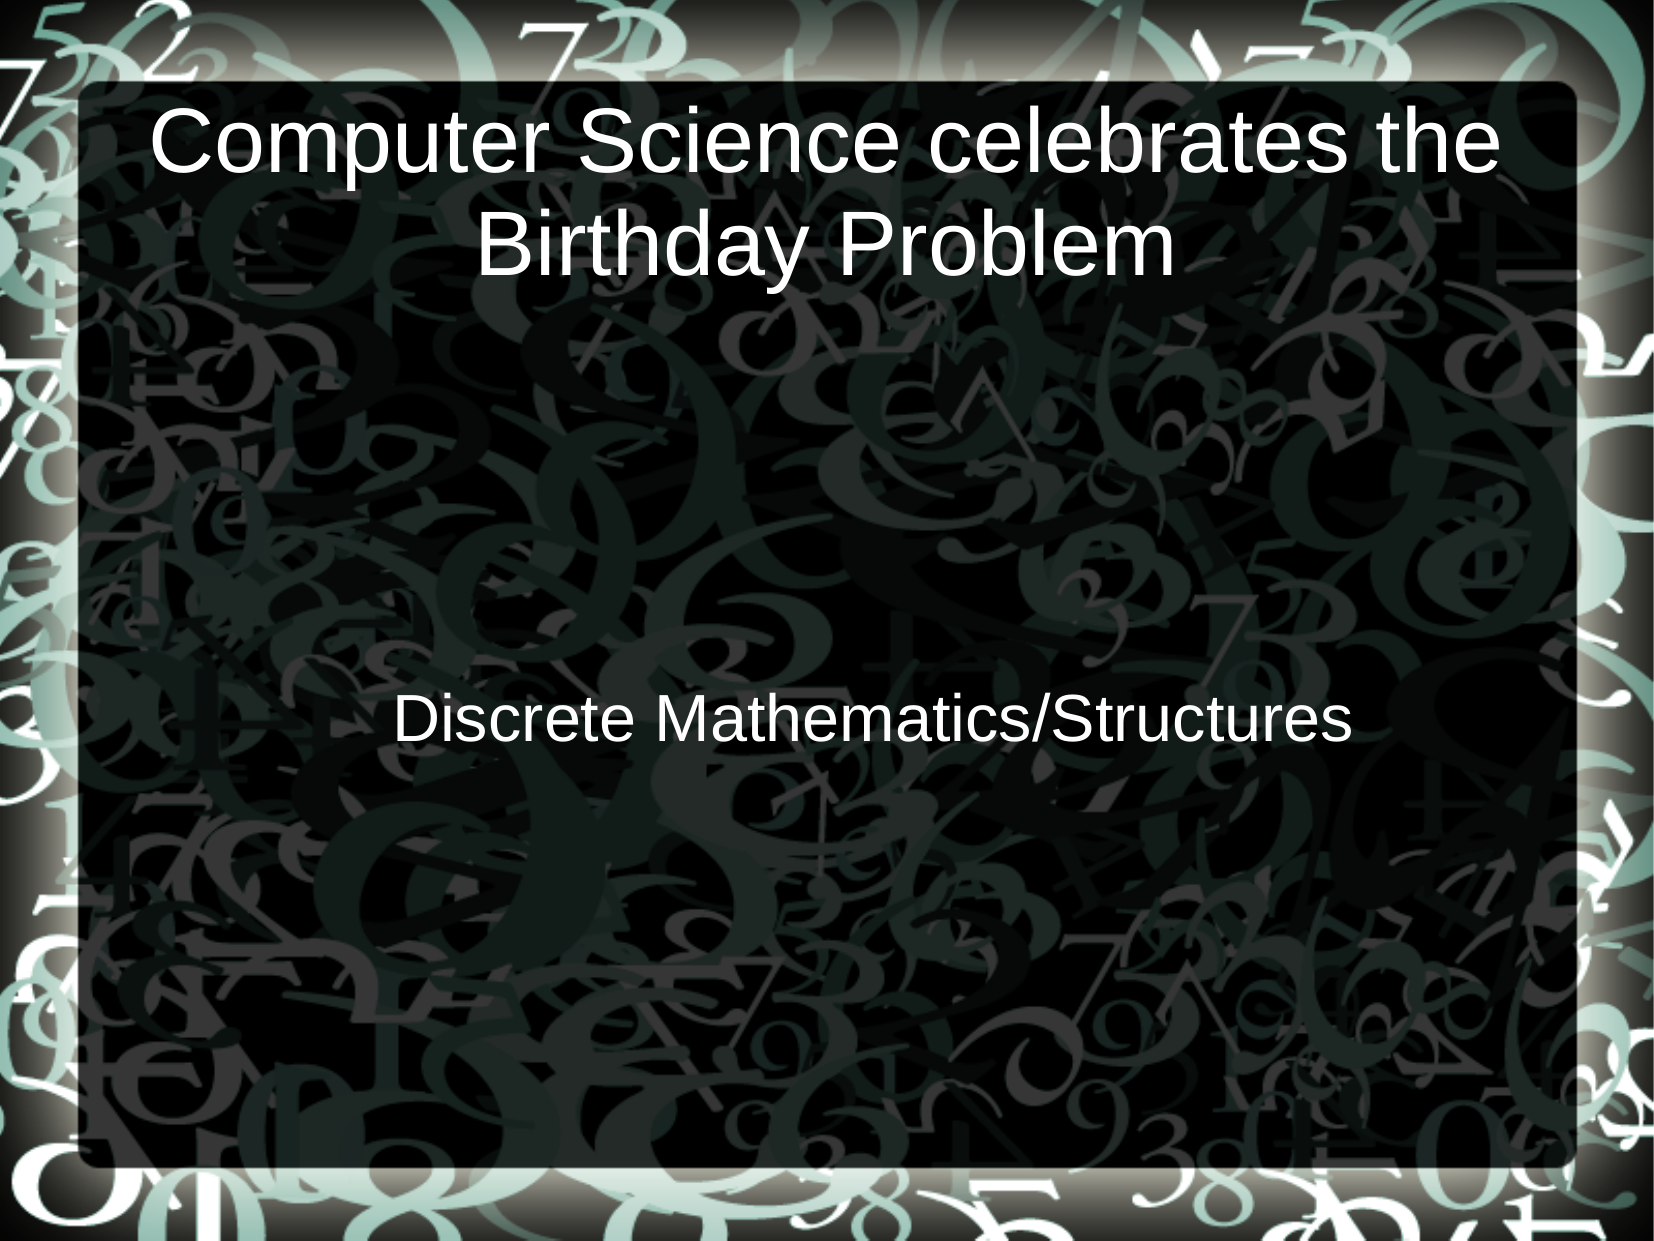

# Computer Science celebrates the Birthday Problem
Discrete Mathematics/Structures